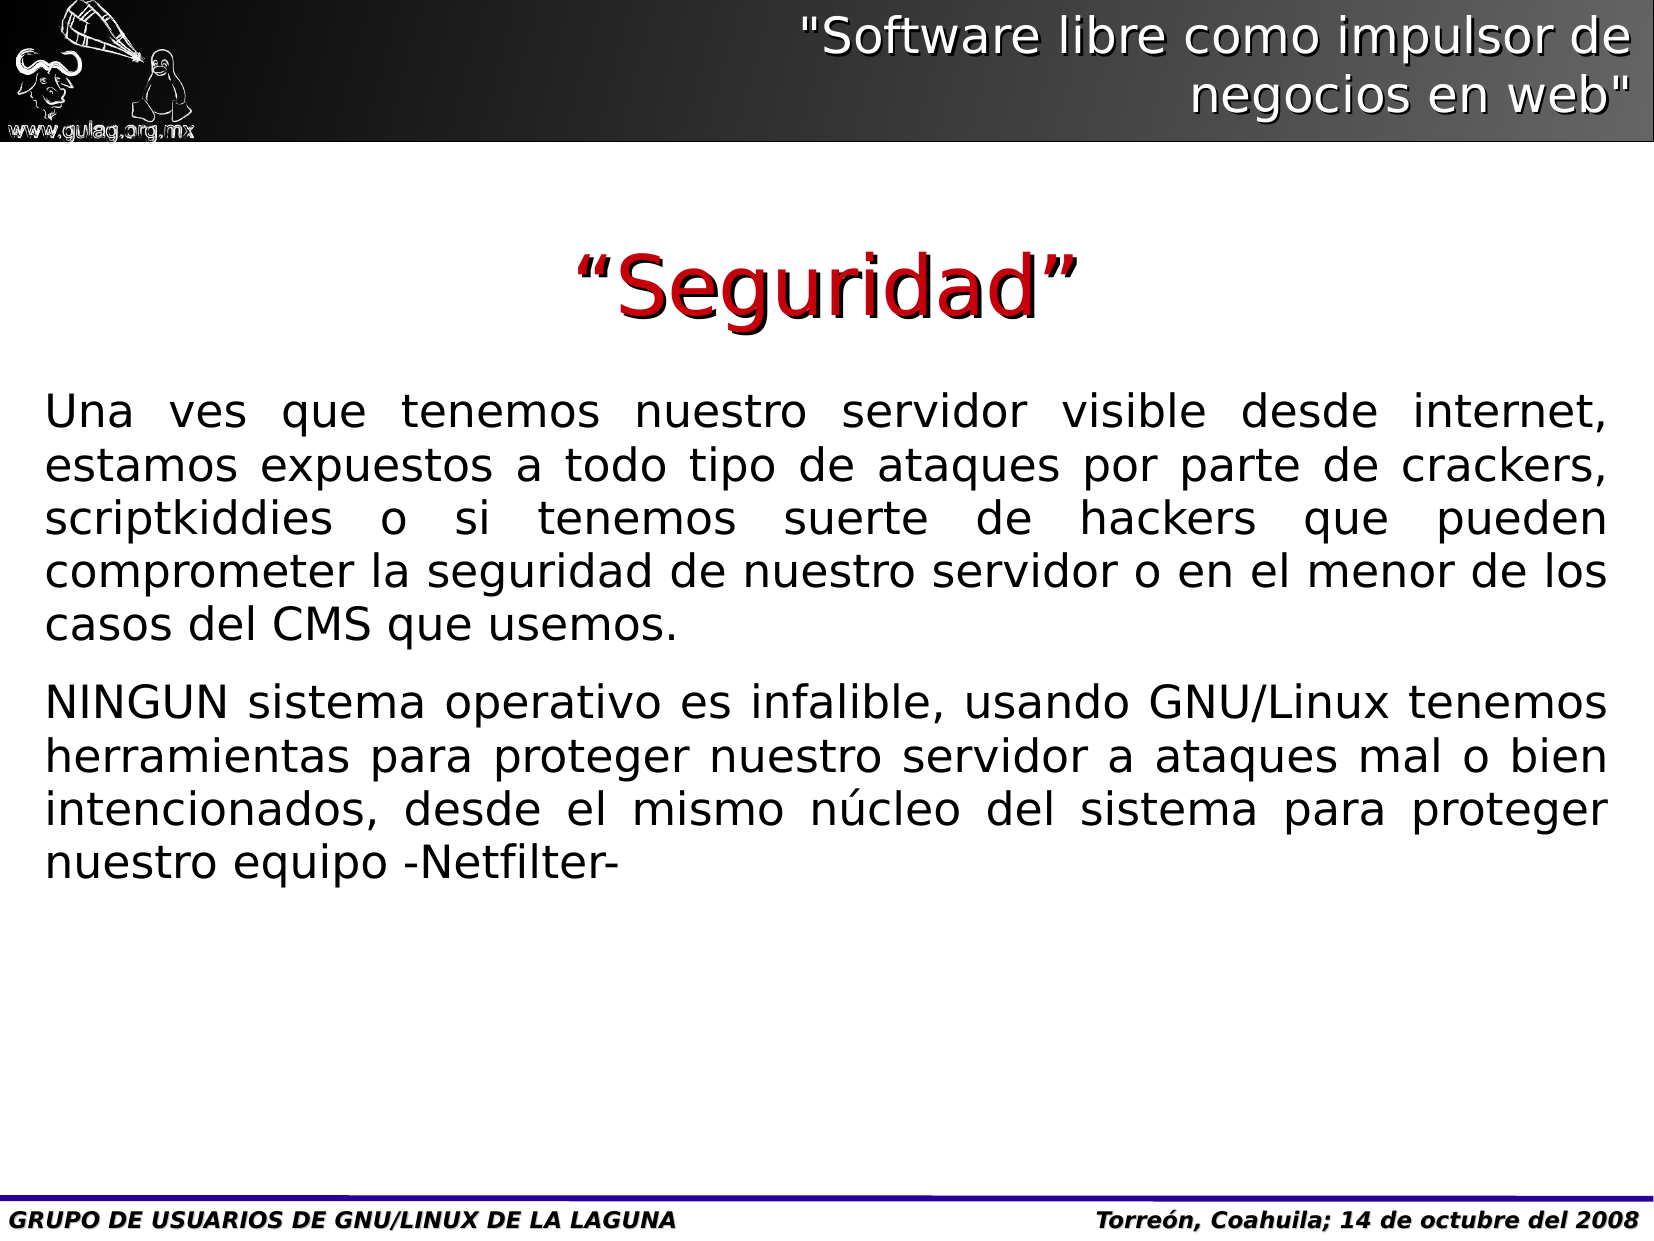

"Software libre como impulsor de negocios en web"
GRUPO DE USUARIOS DE GNU/LINUX DE LA LAGUNA
Torreón, Coahuila; 14 de octubre del 2008
“Seguridad”
Una ves que tenemos nuestro servidor visible desde internet, estamos expuestos a todo tipo de ataques por parte de crackers, scriptkiddies o si tenemos suerte de hackers que pueden comprometer la seguridad de nuestro servidor o en el menor de los casos del CMS que usemos.
NINGUN sistema operativo es infalible, usando GNU/Linux tenemos herramientas para proteger nuestro servidor a ataques mal o bien intencionados, desde el mismo núcleo del sistema para proteger nuestro equipo -Netfilter-